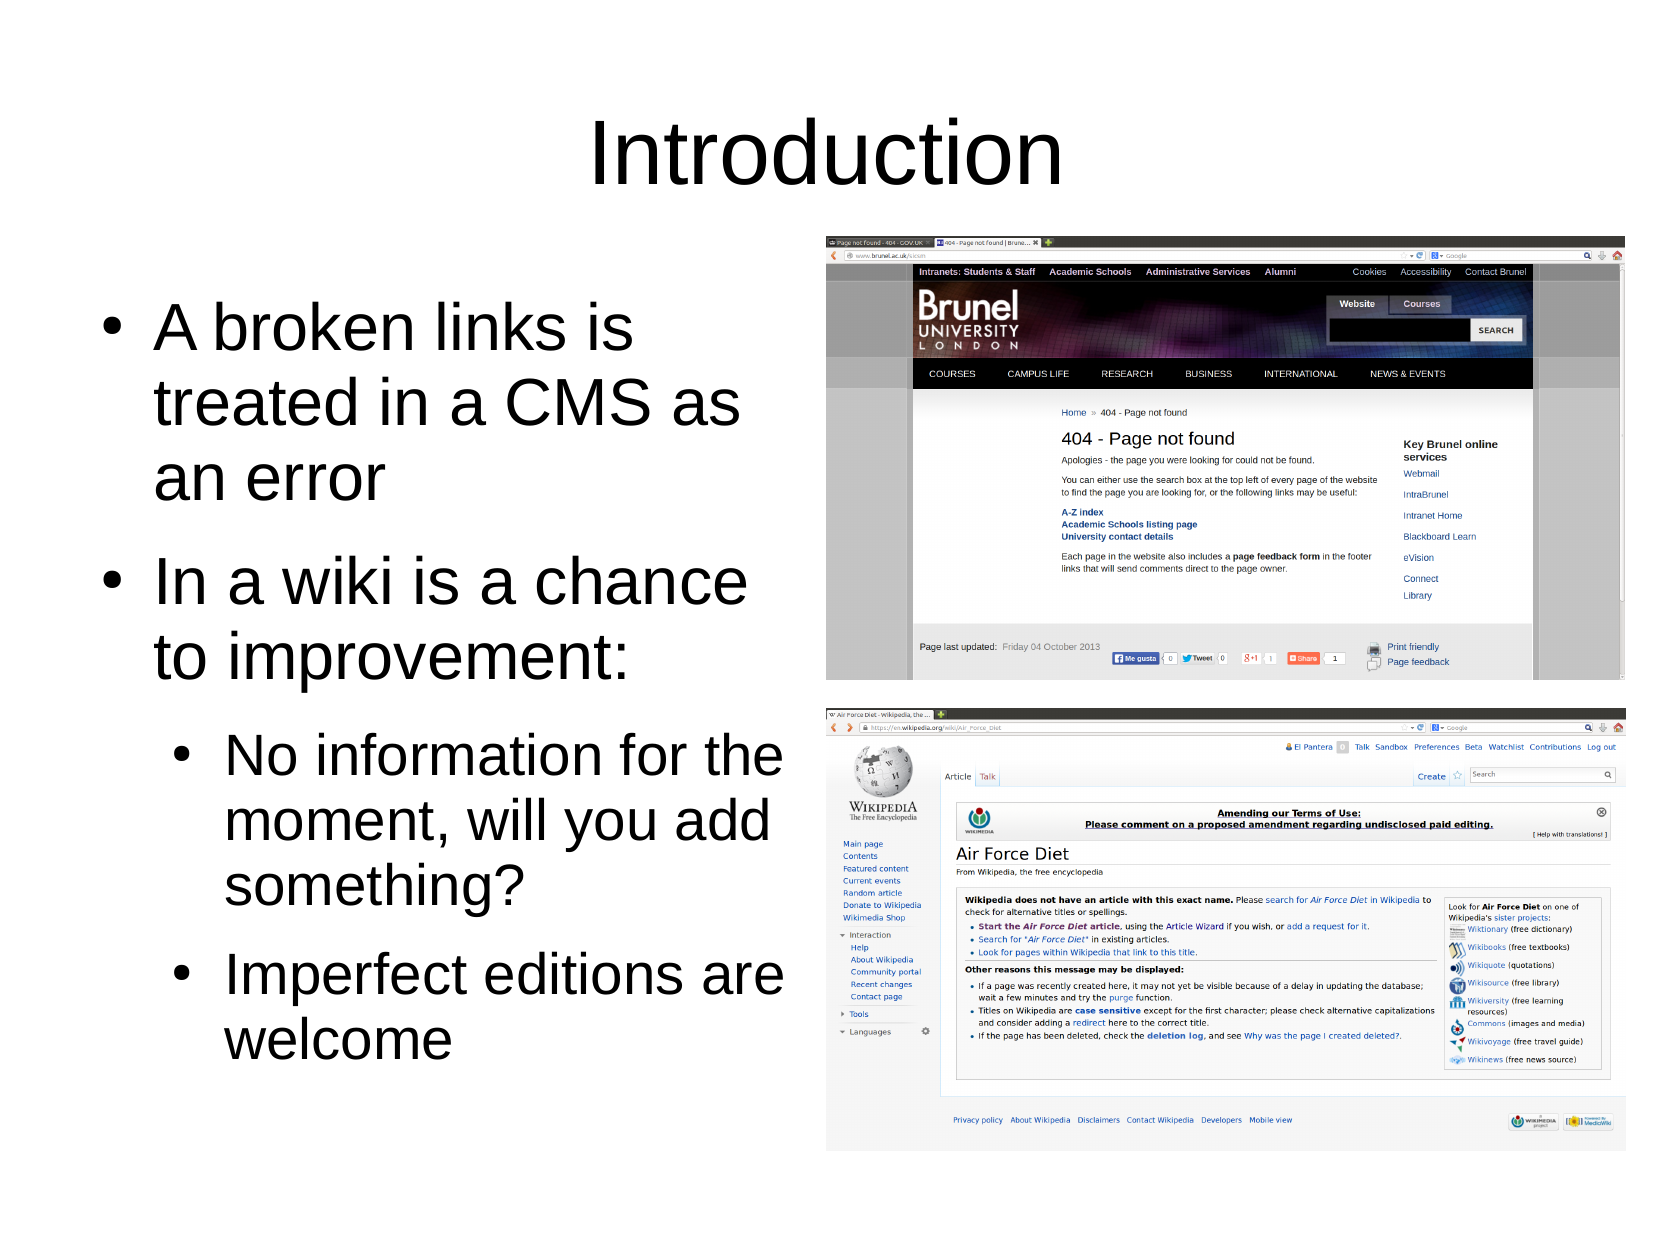

# Introduction
A broken links is treated in a CMS as an error
In a wiki is a chance to improvement:
No information for the moment, will you add something?
Imperfect editions are welcome